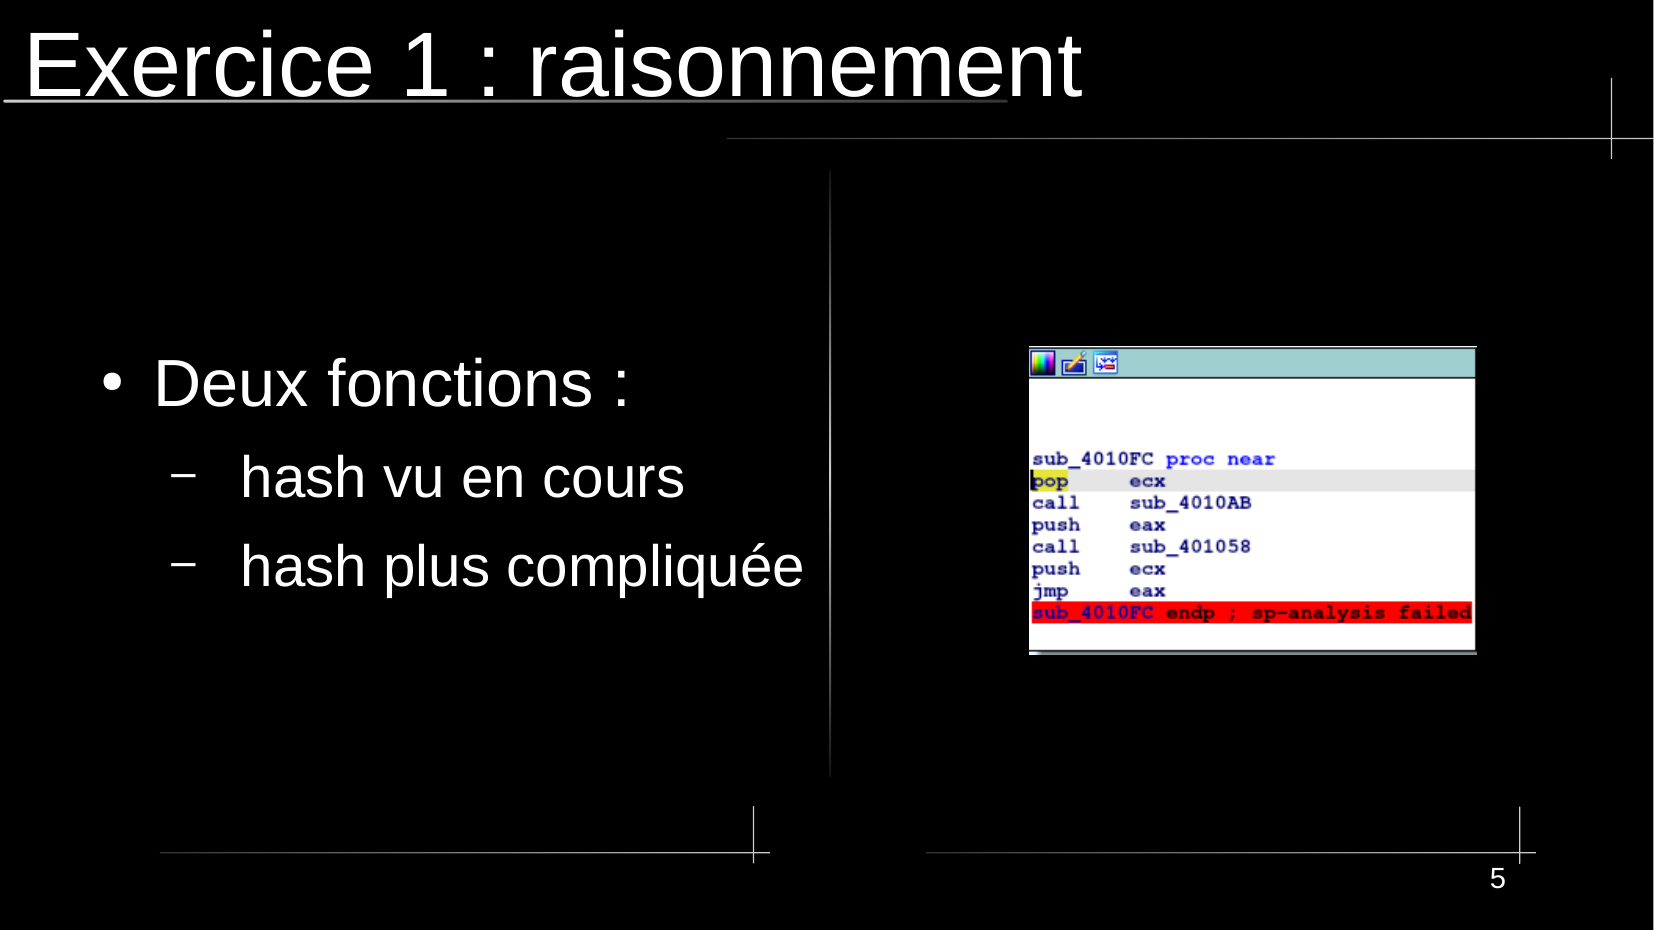

# Exercice 1 : raisonnement
Deux fonctions :
 hash vu en cours
 hash plus compliquée
5